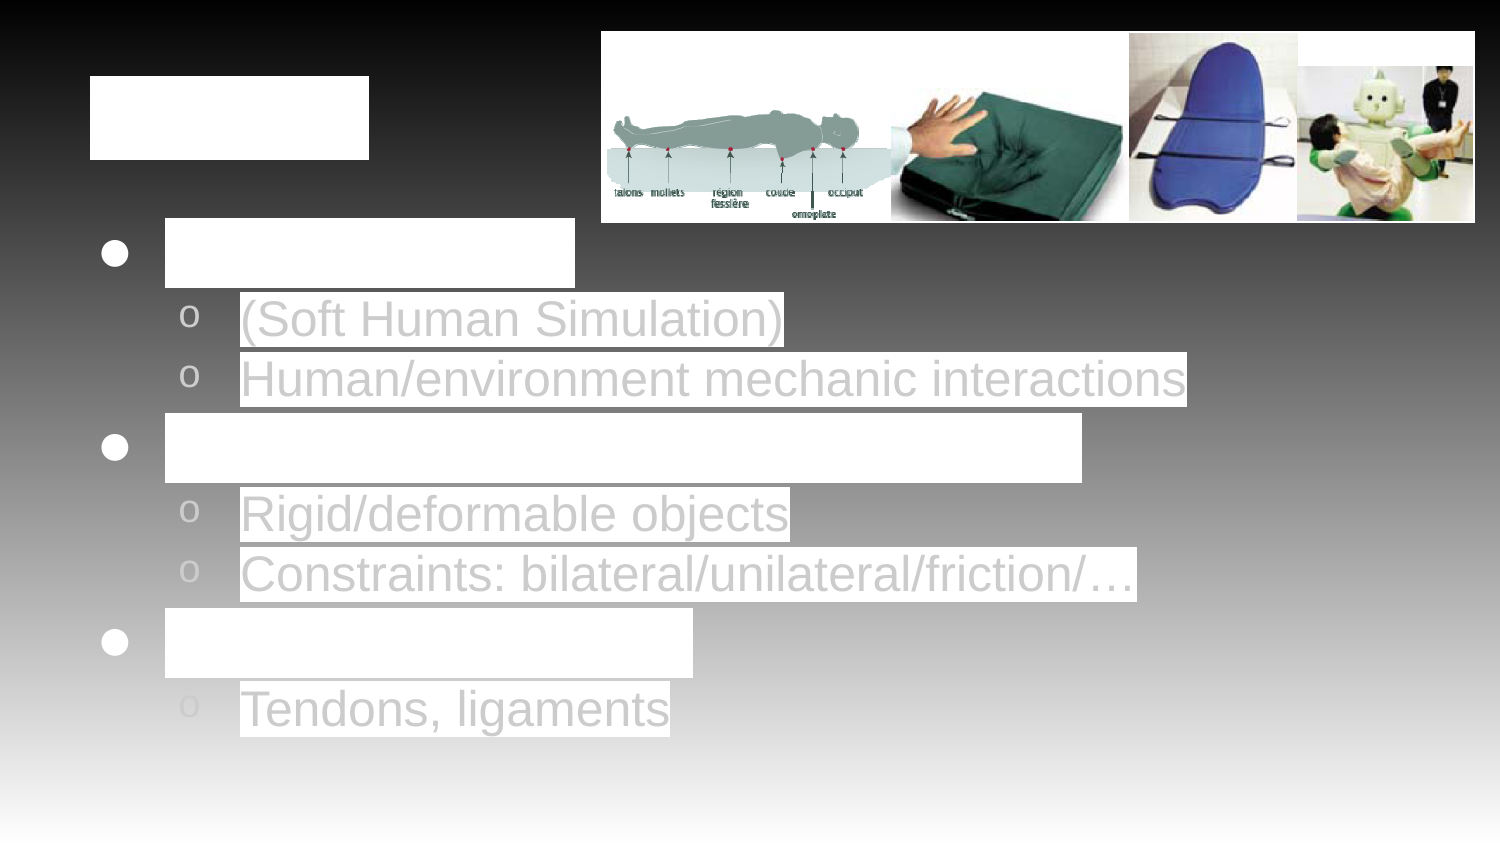

# Context
SoHuSim ANR
(Soft Human Simulation)
Human/environment mechanic interactions
Constrained mechanical systems
Rigid/deformable objects
Constraints: bilateral/unilateral/friction/…
Bi-phasic materials
Tendons, ligaments